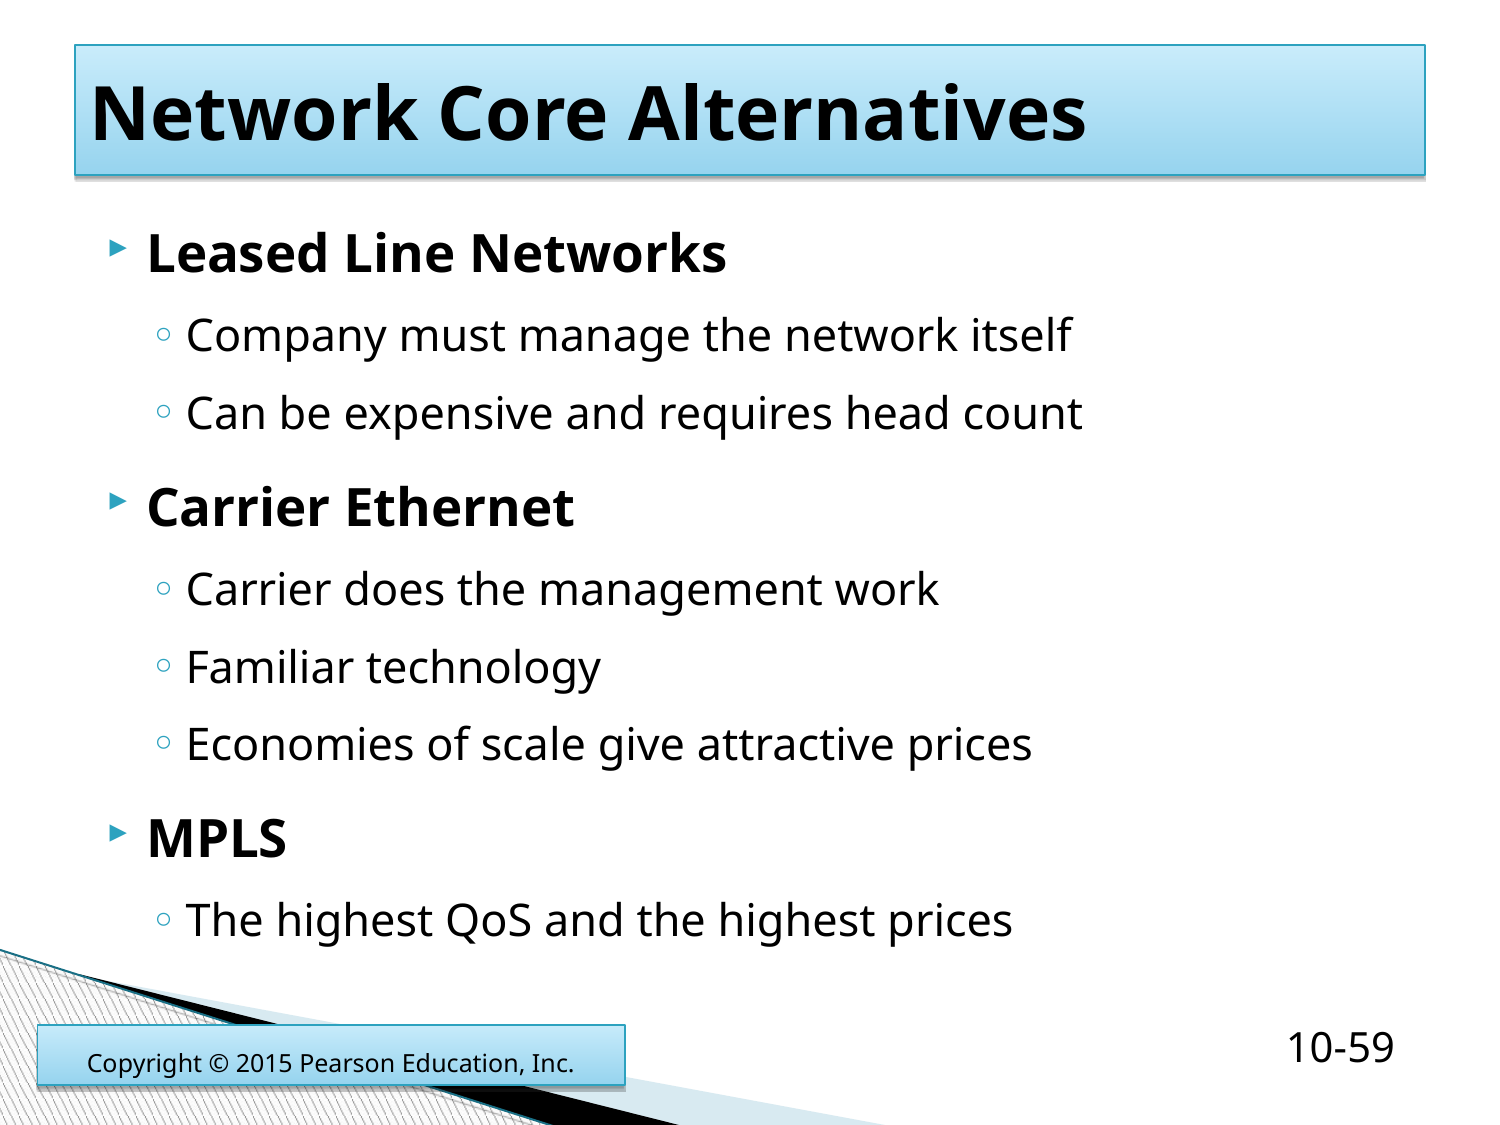

Network Core Alternatives
# Leased Line Networks
Company must manage the network itself
Can be expensive and requires head count
Carrier Ethernet
Carrier does the management work
Familiar technology
Economies of scale give attractive prices
MPLS
The highest QoS and the highest prices
Copyright © 2015 Pearson Education, Inc.